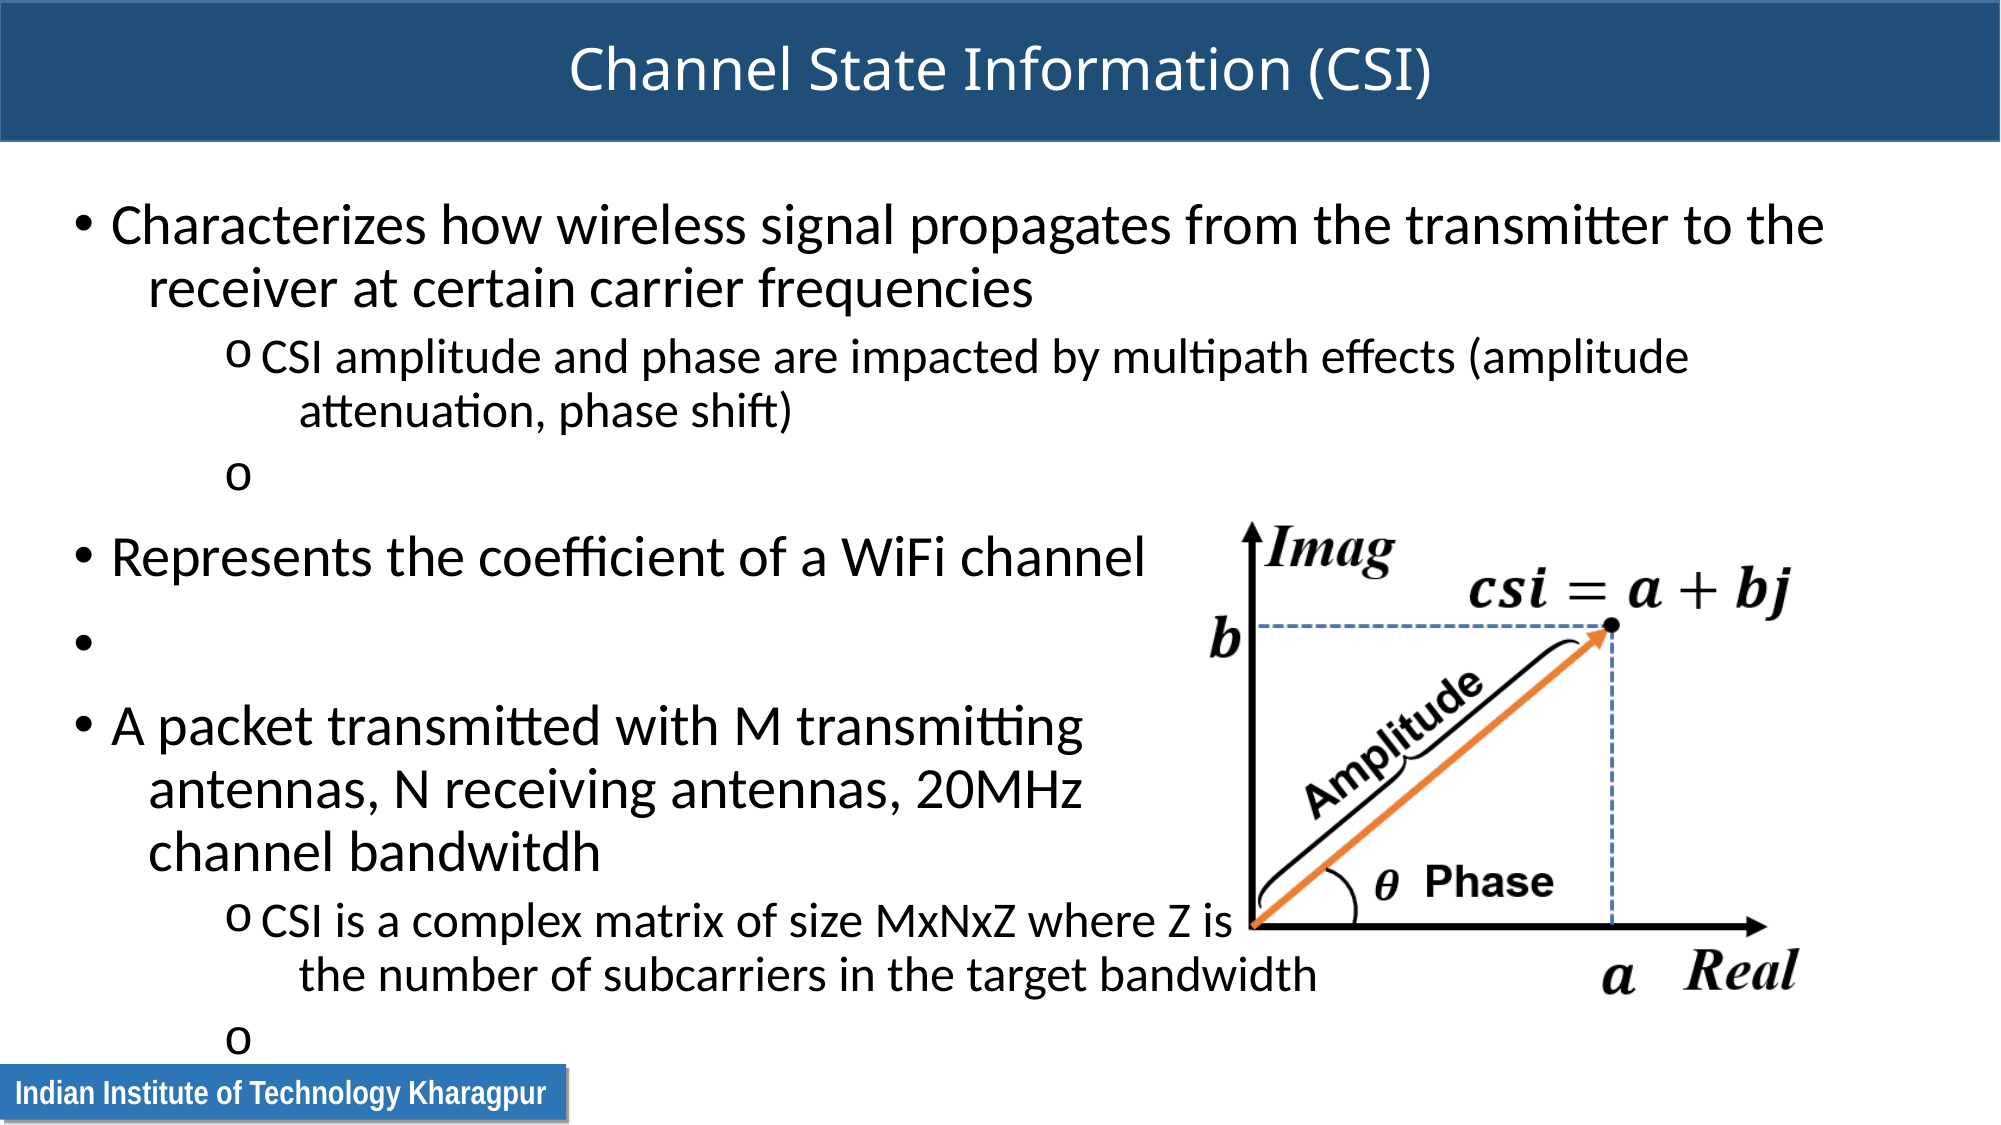

Channel State Information (CSI)
# Characterizes how wireless signal propagates from the transmitter to the receiver at certain carrier frequencies
CSI amplitude and phase are impacted by multipath effects (amplitude attenuation, phase shift)
Represents the coefficient of a WiFi channel
A packet transmitted with M transmitting
antennas, N receiving antennas, 20MHz
channel bandwitdh
CSI is a complex matrix of size MxNxZ where Z is
the number of subcarriers in the target bandwidth